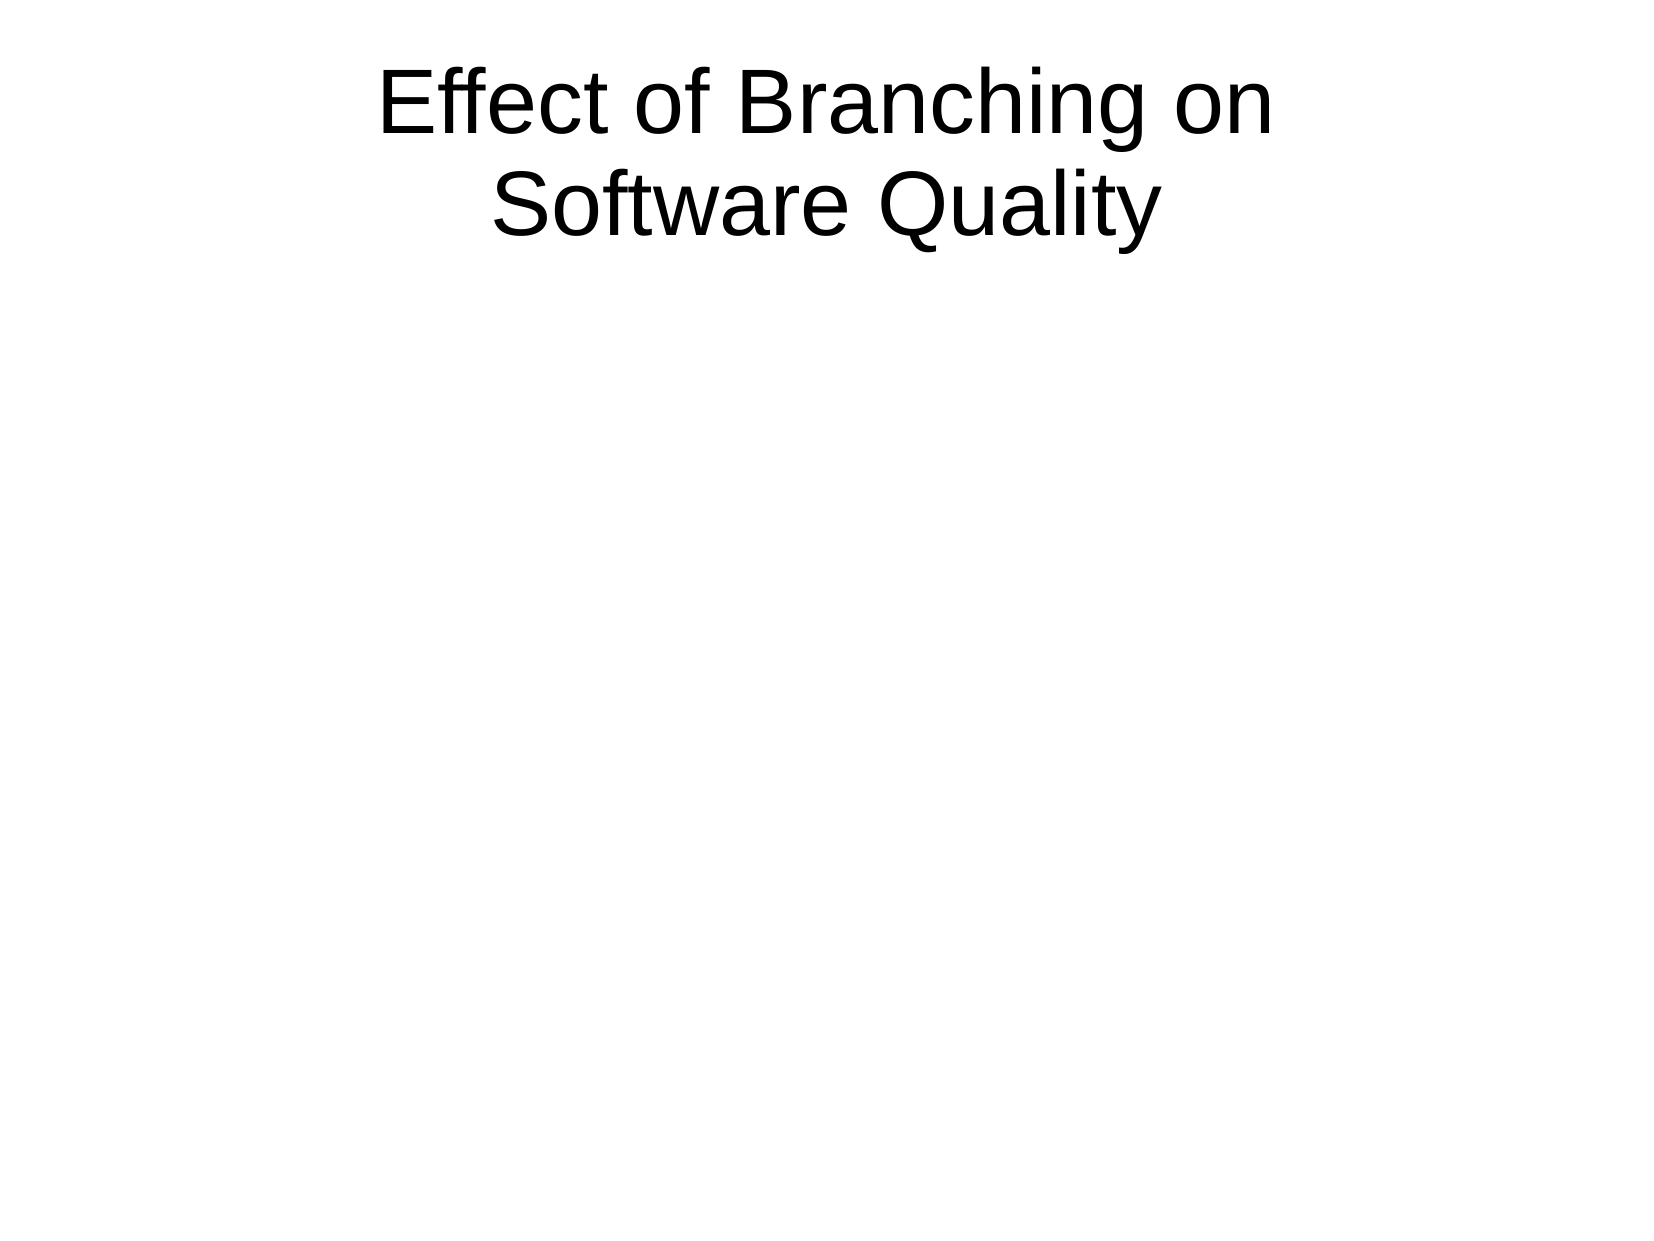

# Effect of Branching on Software Quality